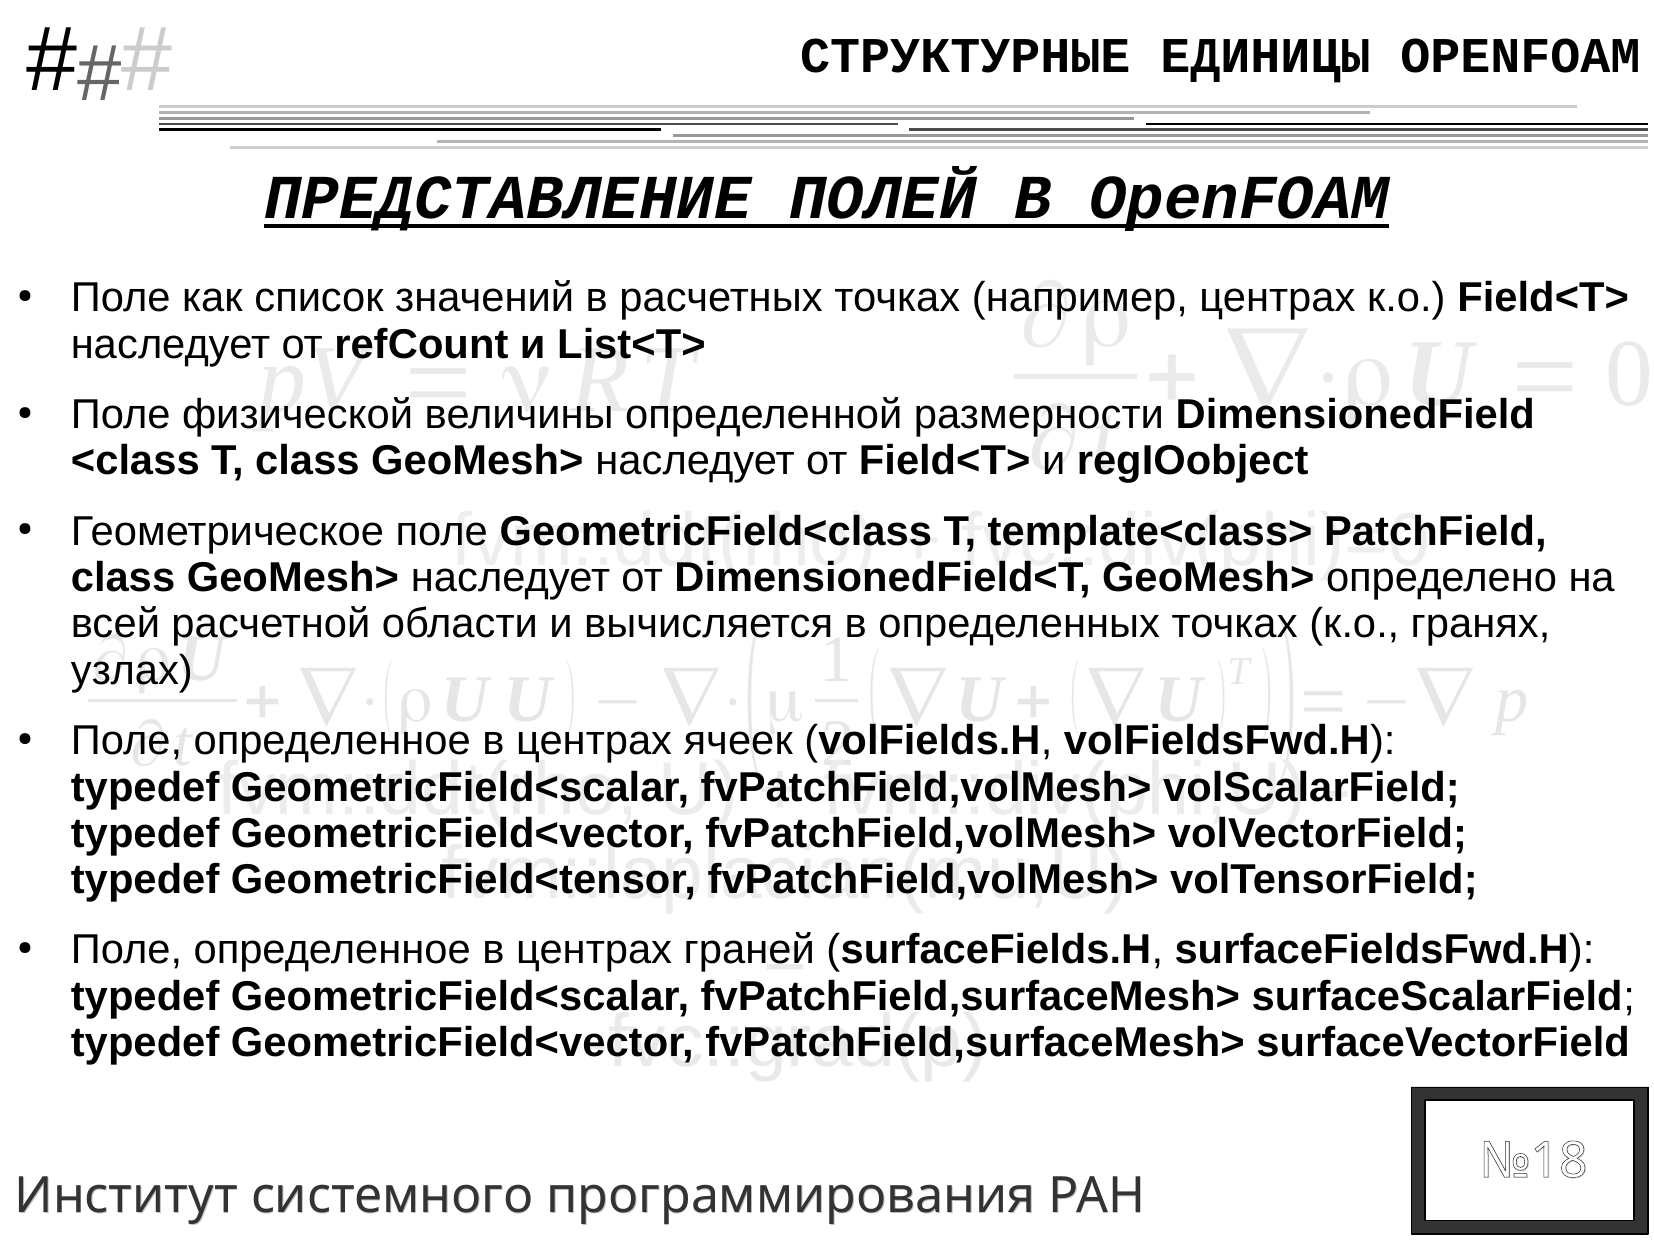

# ПРЕДСТАВЛЕНИЕ ПОЛЕЙ В OpenFOAM
Поле как список значений в расчетных точках (например, центрах к.о.) Field<T> наследует от refCount и List<T>
Поле физической величины определенной размерности DimensionedField <class T, class GeoMesh> наследует от Field<T> и regIOobject
Геометрическое поле GeometricField<class T, template<class> PatchField, class GeoMesh> наследует от DimensionedField<T, GeoMesh> определено на всей расчетной области и вычисляется в определенных точках (к.о., гранях, узлах)
Поле, определенное в центрах ячеек (volFields.H, volFieldsFwd.H):
typedef GeometricField<scalar, fvPatchField,volMesh> volScalarField;
typedef GeometricField<vector, fvPatchField,volMesh> volVectorField;
typedef GeometricField<tensor, fvPatchField,volMesh> volTensorField;
Поле, определенное в центрах граней (surfaceFields.H, surfaceFieldsFwd.H):
typedef GeometricField<scalar, fvPatchField,surfaceMesh> surfaceScalarField;
typedef GeometricField<vector, fvPatchField,surfaceMesh> surfaceVectorField